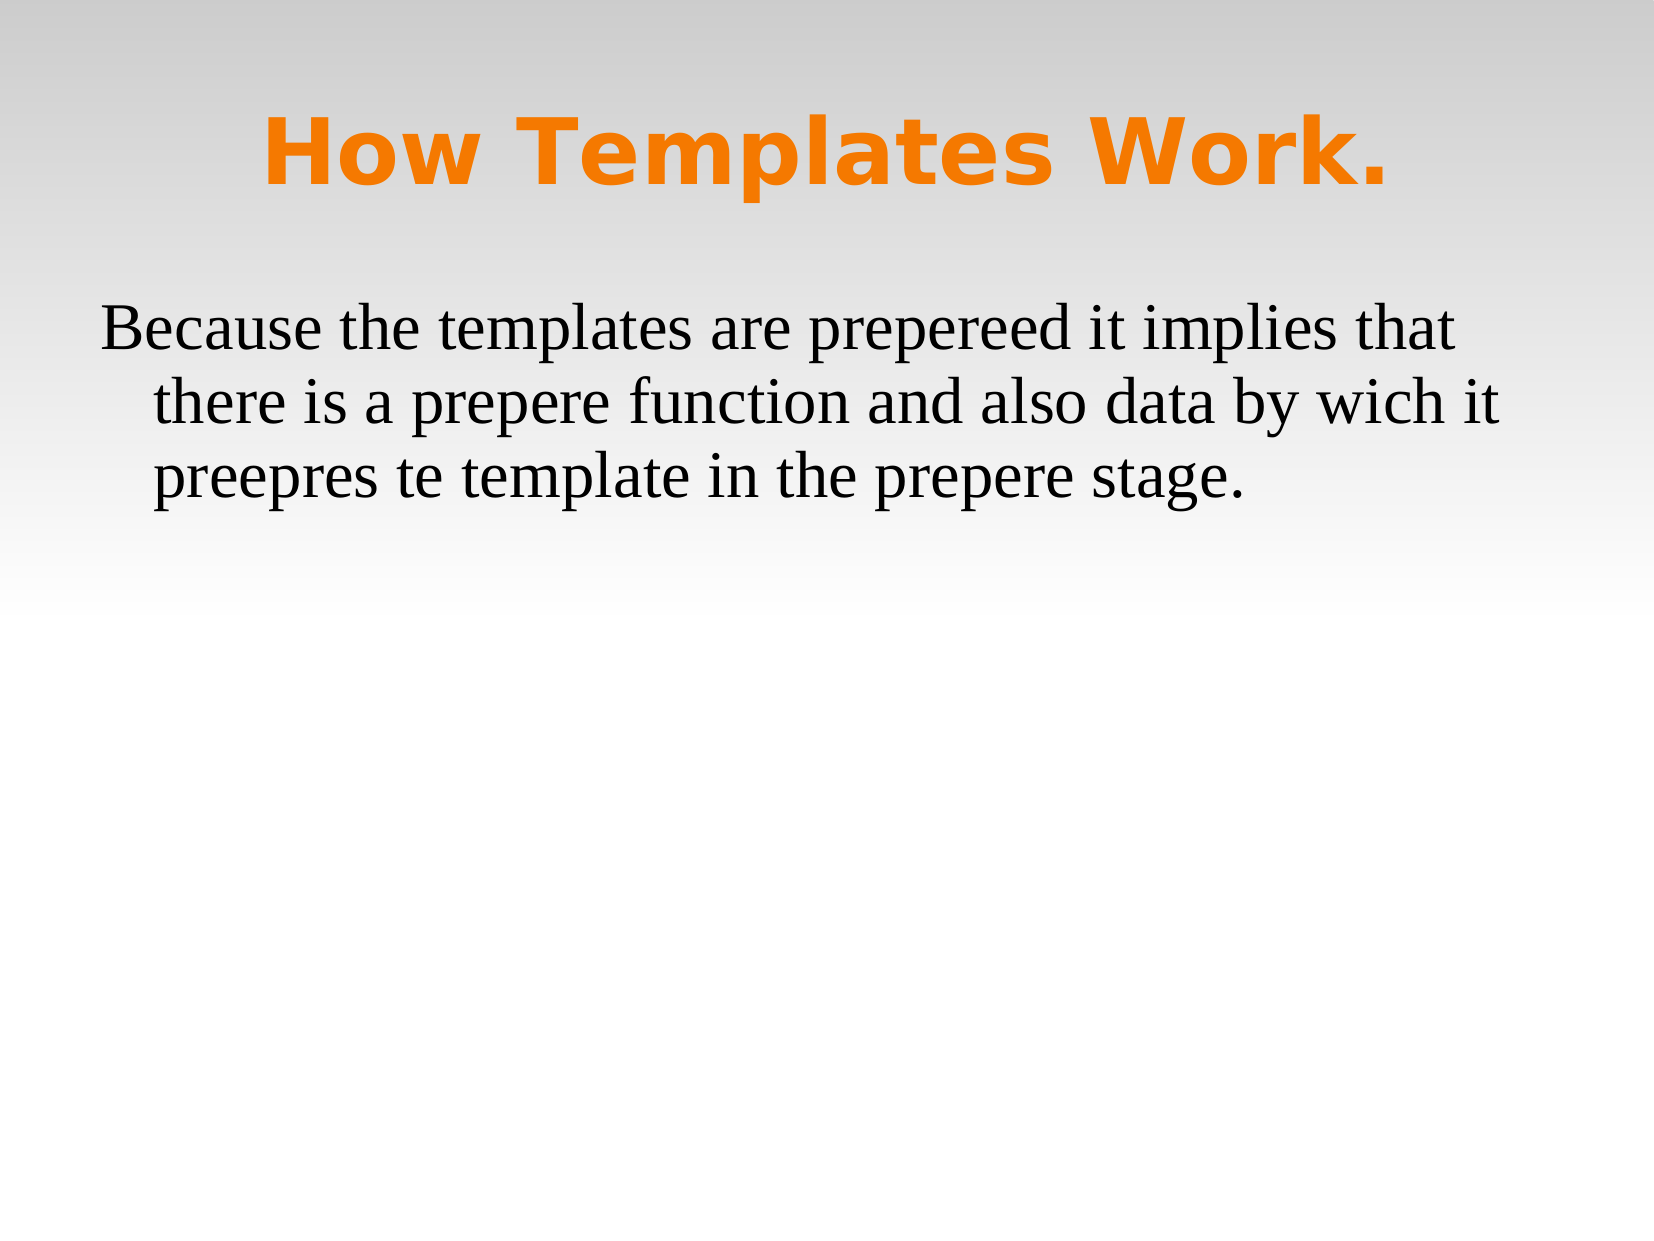

# How Templates Work.
Because the templates are prepereed it implies that there is a prepere function and also data by wich it preepres te template in the prepere stage.